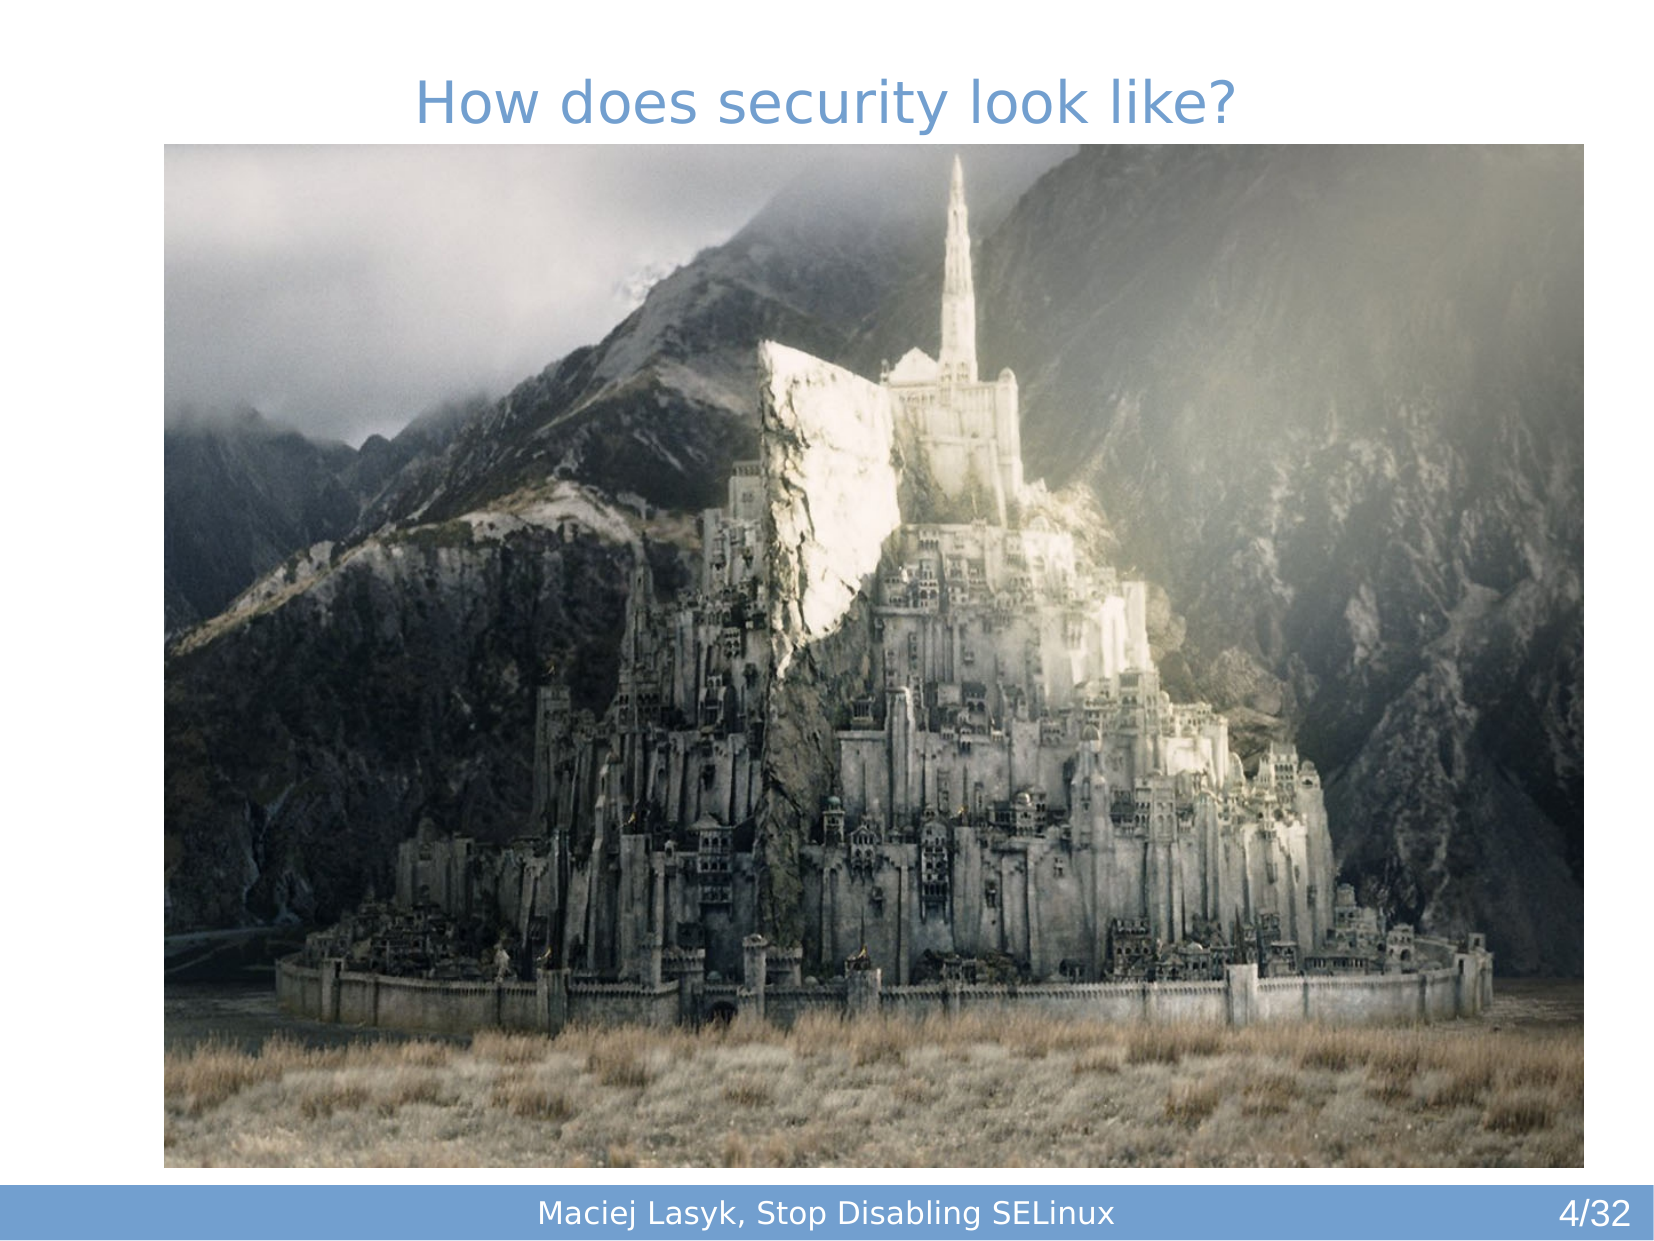

How does security look like?
 4/32
Maciej Lasyk, High Availability Explained
Maciej Lasyk, Stop Disabling SELinux